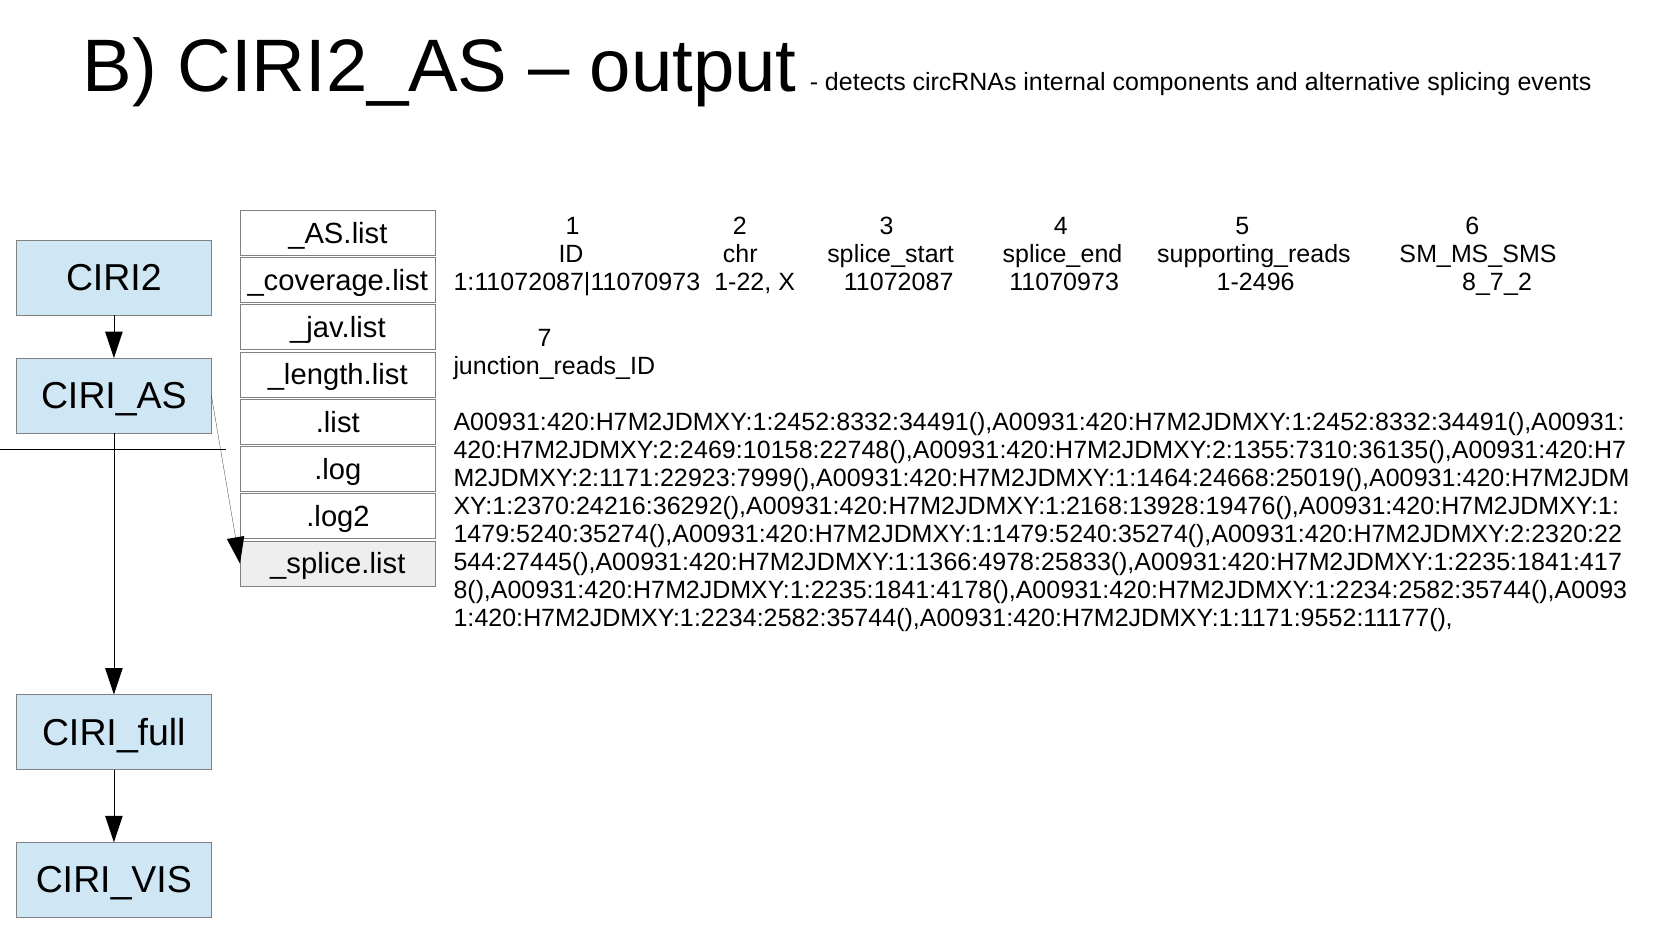

# B) CIRI2_AS – output
- detects circRNAs internal components and alternative splicing events
 1 2 3 4 5 6
 ID chr splice_start splice_end supporting_reads SM_MS_SMS 1:11072087|11070973 1-22, X 11072087 11070973 1-2496 8_7_2
 7
junction_reads_ID
 A00931:420:H7M2JDMXY:1:2452:8332:34491(),A00931:420:H7M2JDMXY:1:2452:8332:34491(),A00931:420:H7M2JDMXY:2:2469:10158:22748(),A00931:420:H7M2JDMXY:2:1355:7310:36135(),A00931:420:H7M2JDMXY:2:1171:22923:7999(),A00931:420:H7M2JDMXY:1:1464:24668:25019(),A00931:420:H7M2JDMXY:1:2370:24216:36292(),A00931:420:H7M2JDMXY:1:2168:13928:19476(),A00931:420:H7M2JDMXY:1:1479:5240:35274(),A00931:420:H7M2JDMXY:1:1479:5240:35274(),A00931:420:H7M2JDMXY:2:2320:22544:27445(),A00931:420:H7M2JDMXY:1:1366:4978:25833(),A00931:420:H7M2JDMXY:1:2235:1841:4178(),A00931:420:H7M2JDMXY:1:2235:1841:4178(),A00931:420:H7M2JDMXY:1:2234:2582:35744(),A00931:420:H7M2JDMXY:1:2234:2582:35744(),A00931:420:H7M2JDMXY:1:1171:9552:11177(),
_AS.list
CIRI2
_coverage.list
_jav.list
_length.list
CIRI_AS
.list
.log
.log2
_splice.list
CIRI_full
CIRI_VIS